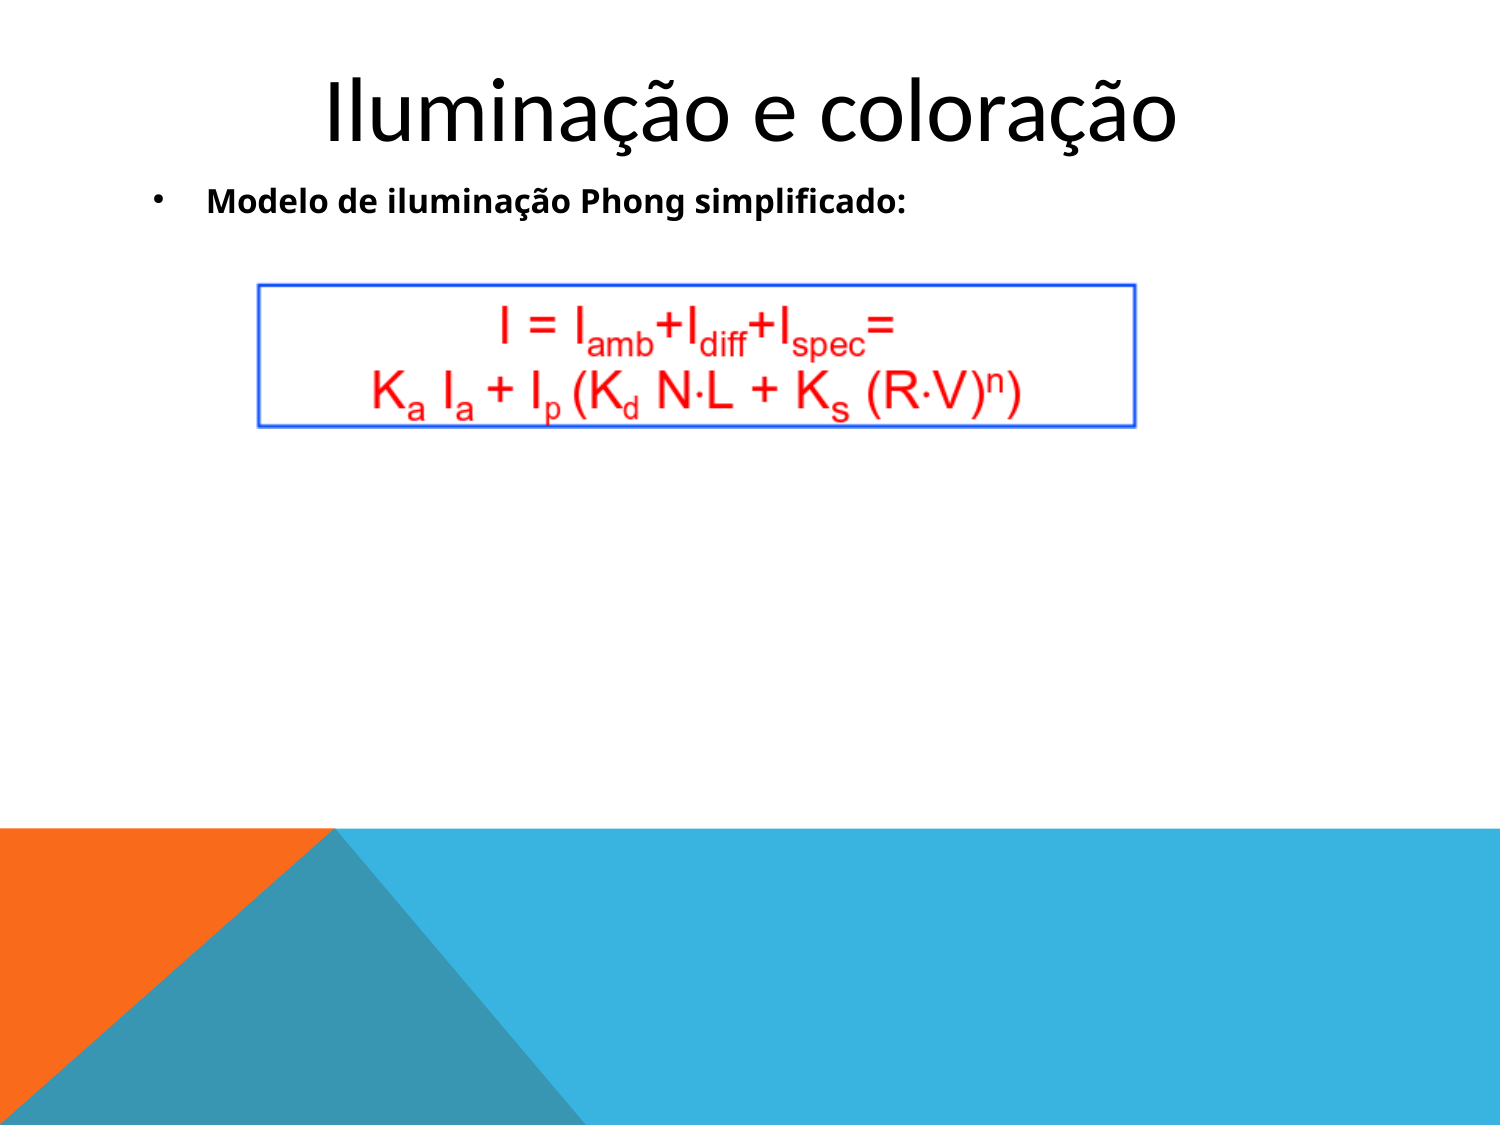

# Iluminação e coloração
Modelo de iluminação Phong simplificado: